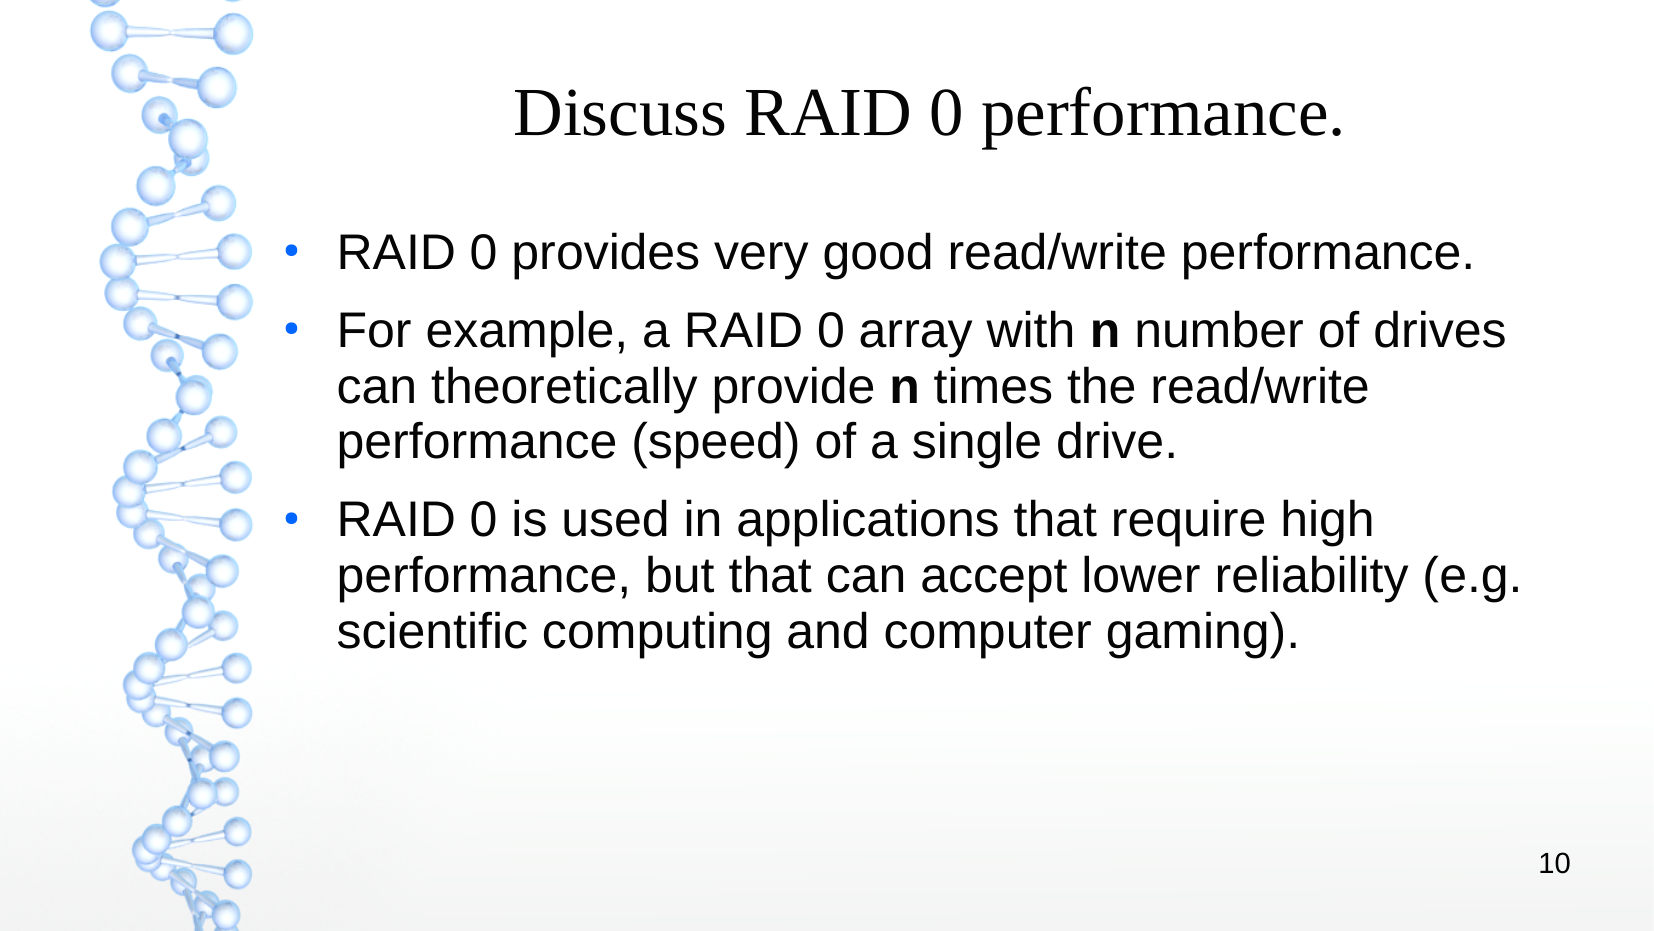

# Discuss RAID 0 performance.
RAID 0 provides very good read/write performance.
For example, a RAID 0 array with n number of drives can theoretically provide n times the read/write performance (speed) of a single drive.
RAID 0 is used in applications that require high performance, but that can accept lower reliability (e.g. scientific computing and computer gaming).
10